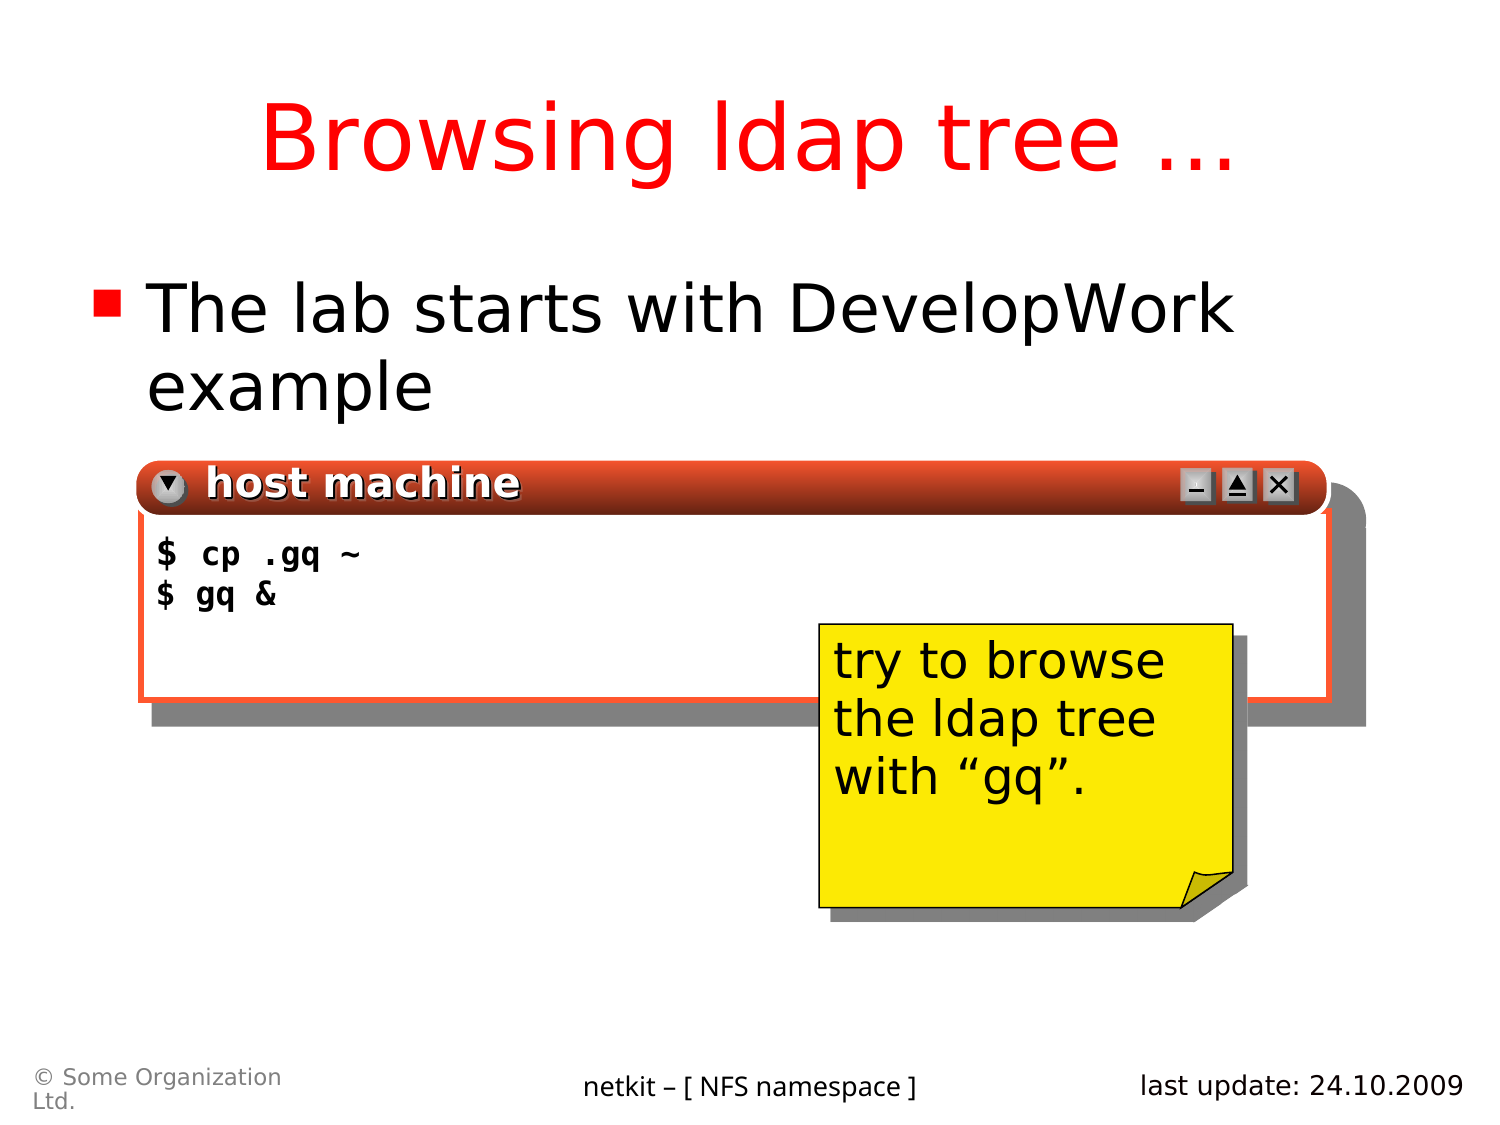

# Browsing ldap tree ...
The lab starts with DevelopWork example
host machine
$ cp .gq ~
$ gq &
try to browse the ldap tree with “gq”.
NFS namespace
24.10.2009